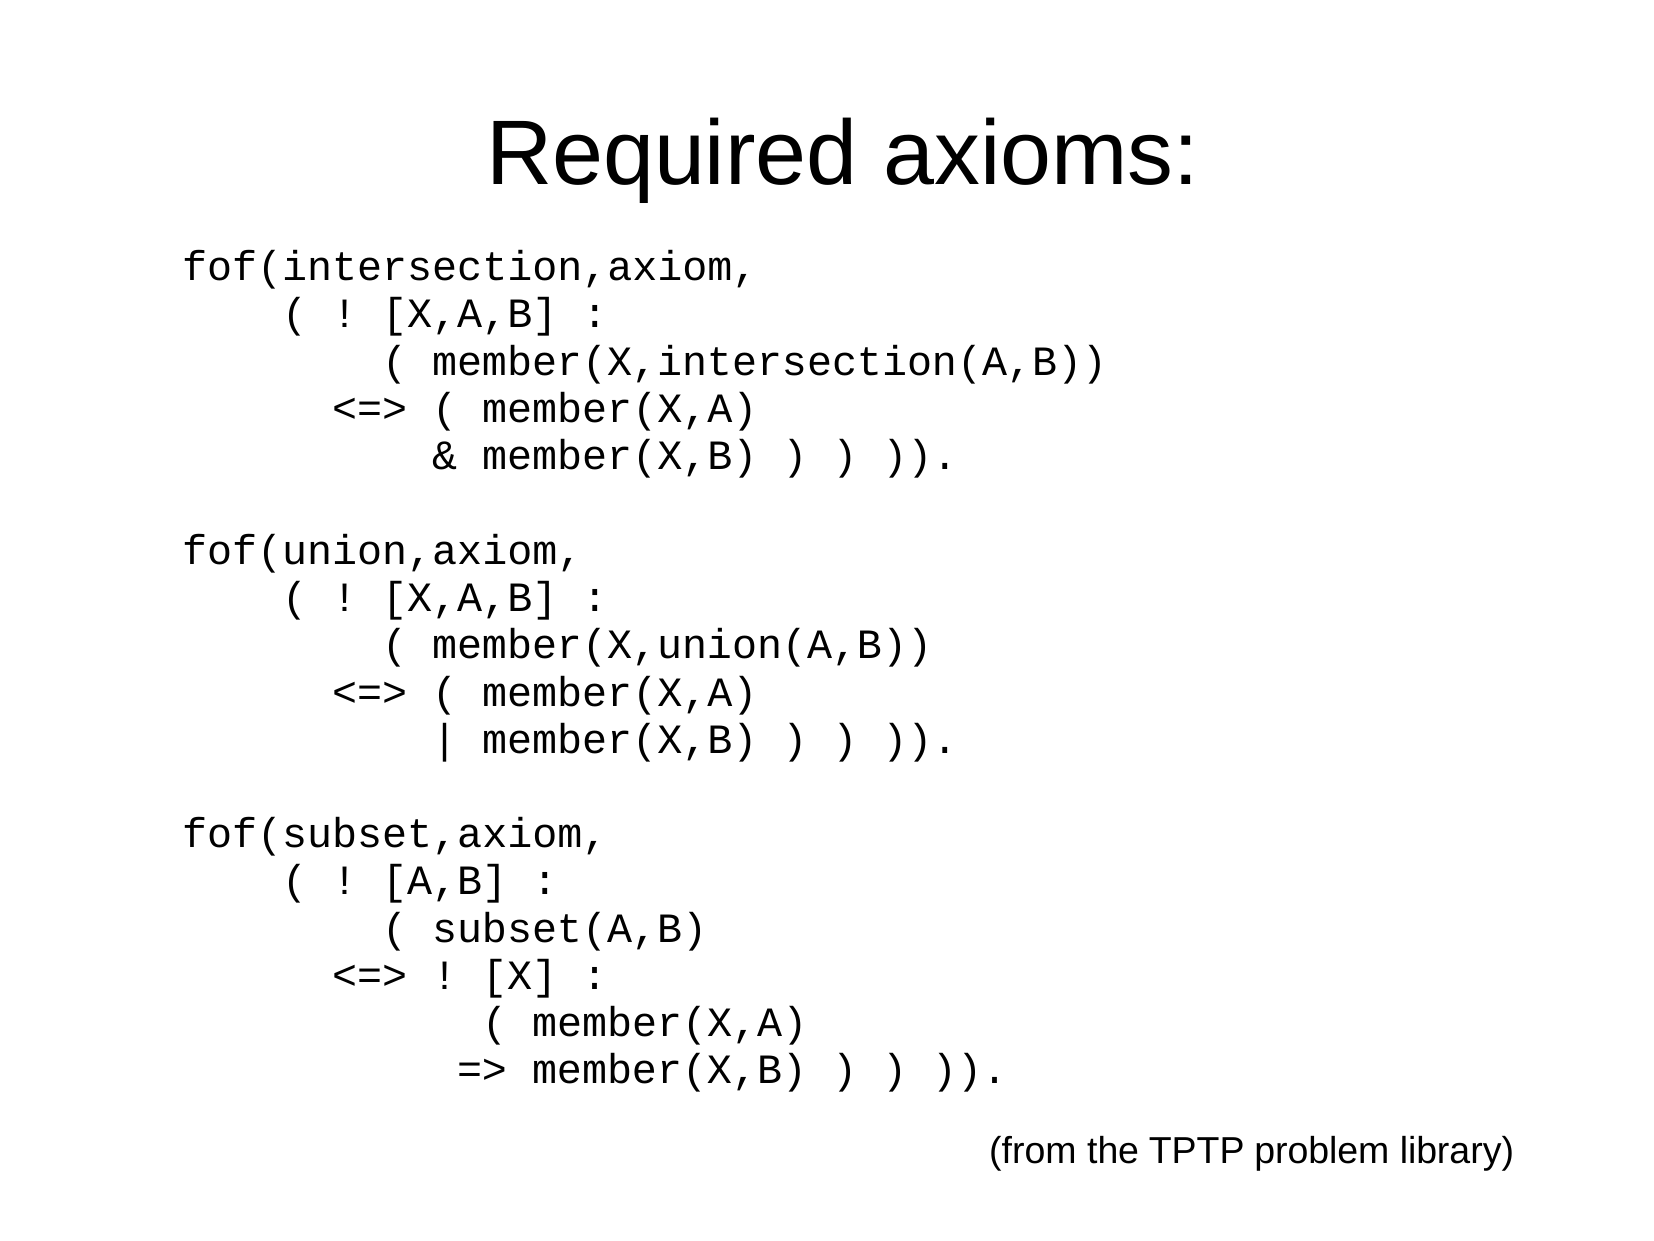

# Required axioms:
fof(intersection,axiom,
 ( ! [X,A,B] :
 ( member(X,intersection(A,B))
 <=> ( member(X,A)
 & member(X,B) ) ) )).
fof(union,axiom,
 ( ! [X,A,B] :
 ( member(X,union(A,B))
 <=> ( member(X,A)
 | member(X,B) ) ) )).
fof(subset,axiom,
 ( ! [A,B] :
 ( subset(A,B)
 <=> ! [X] :
 ( member(X,A)
 => member(X,B) ) ) )).
(from the TPTP problem library)